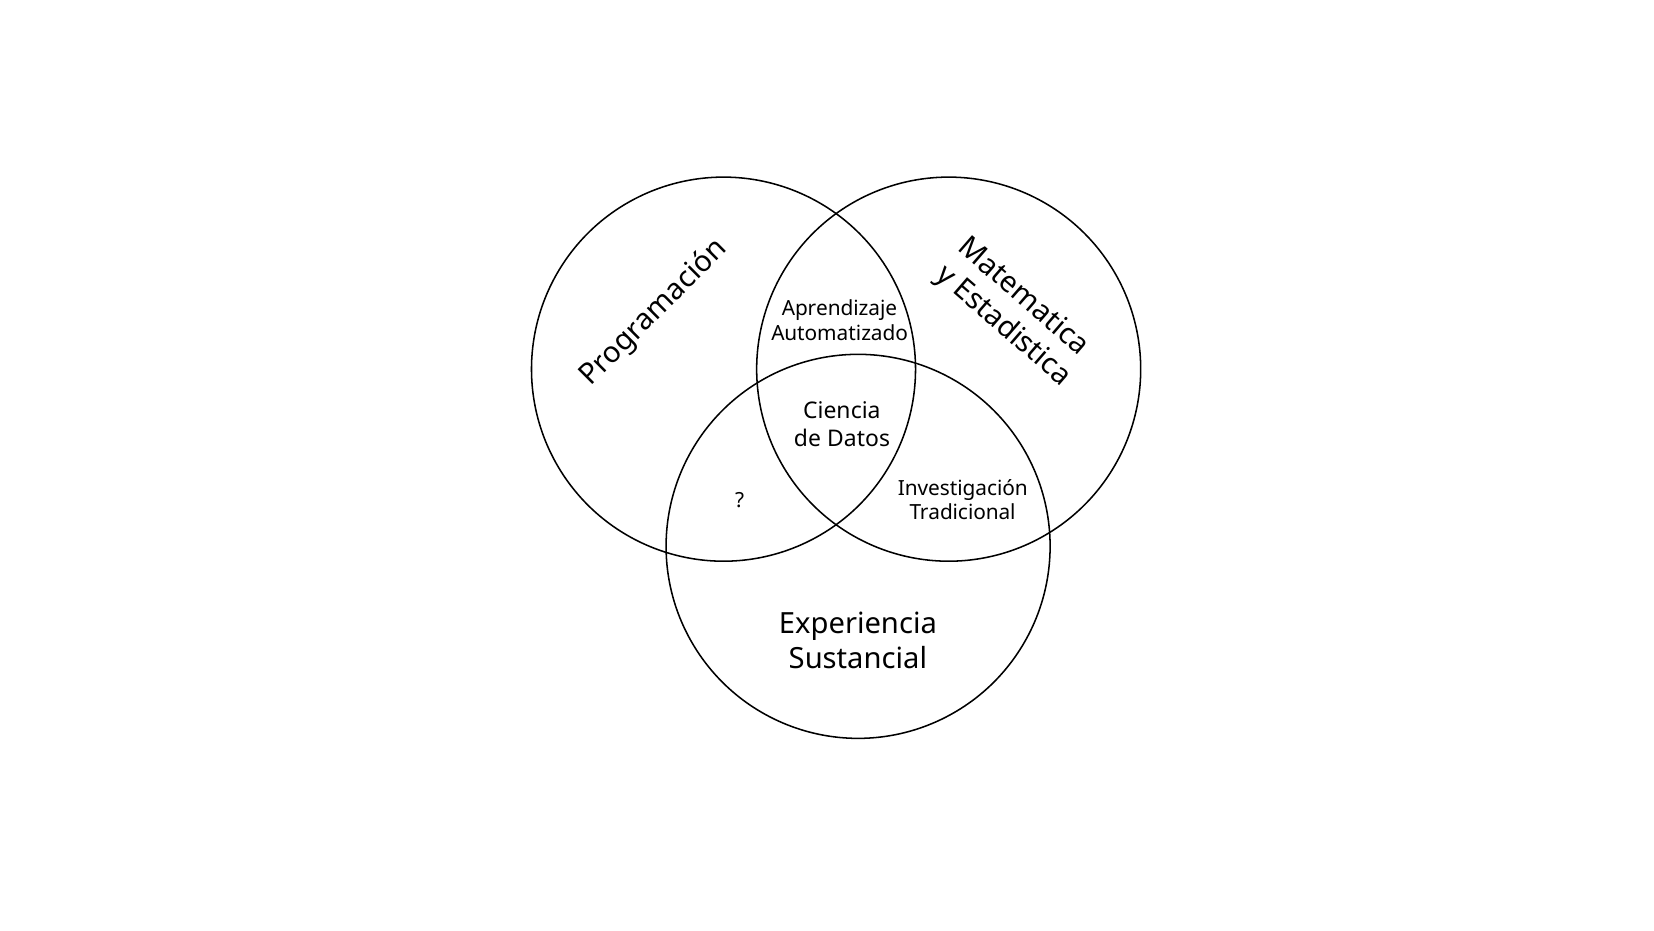

Matematica y Estadistica
Programación
Aprendizaje Automatizado
Ciencia de Datos
Investigación Tradicional
?
Experiencia Sustancial